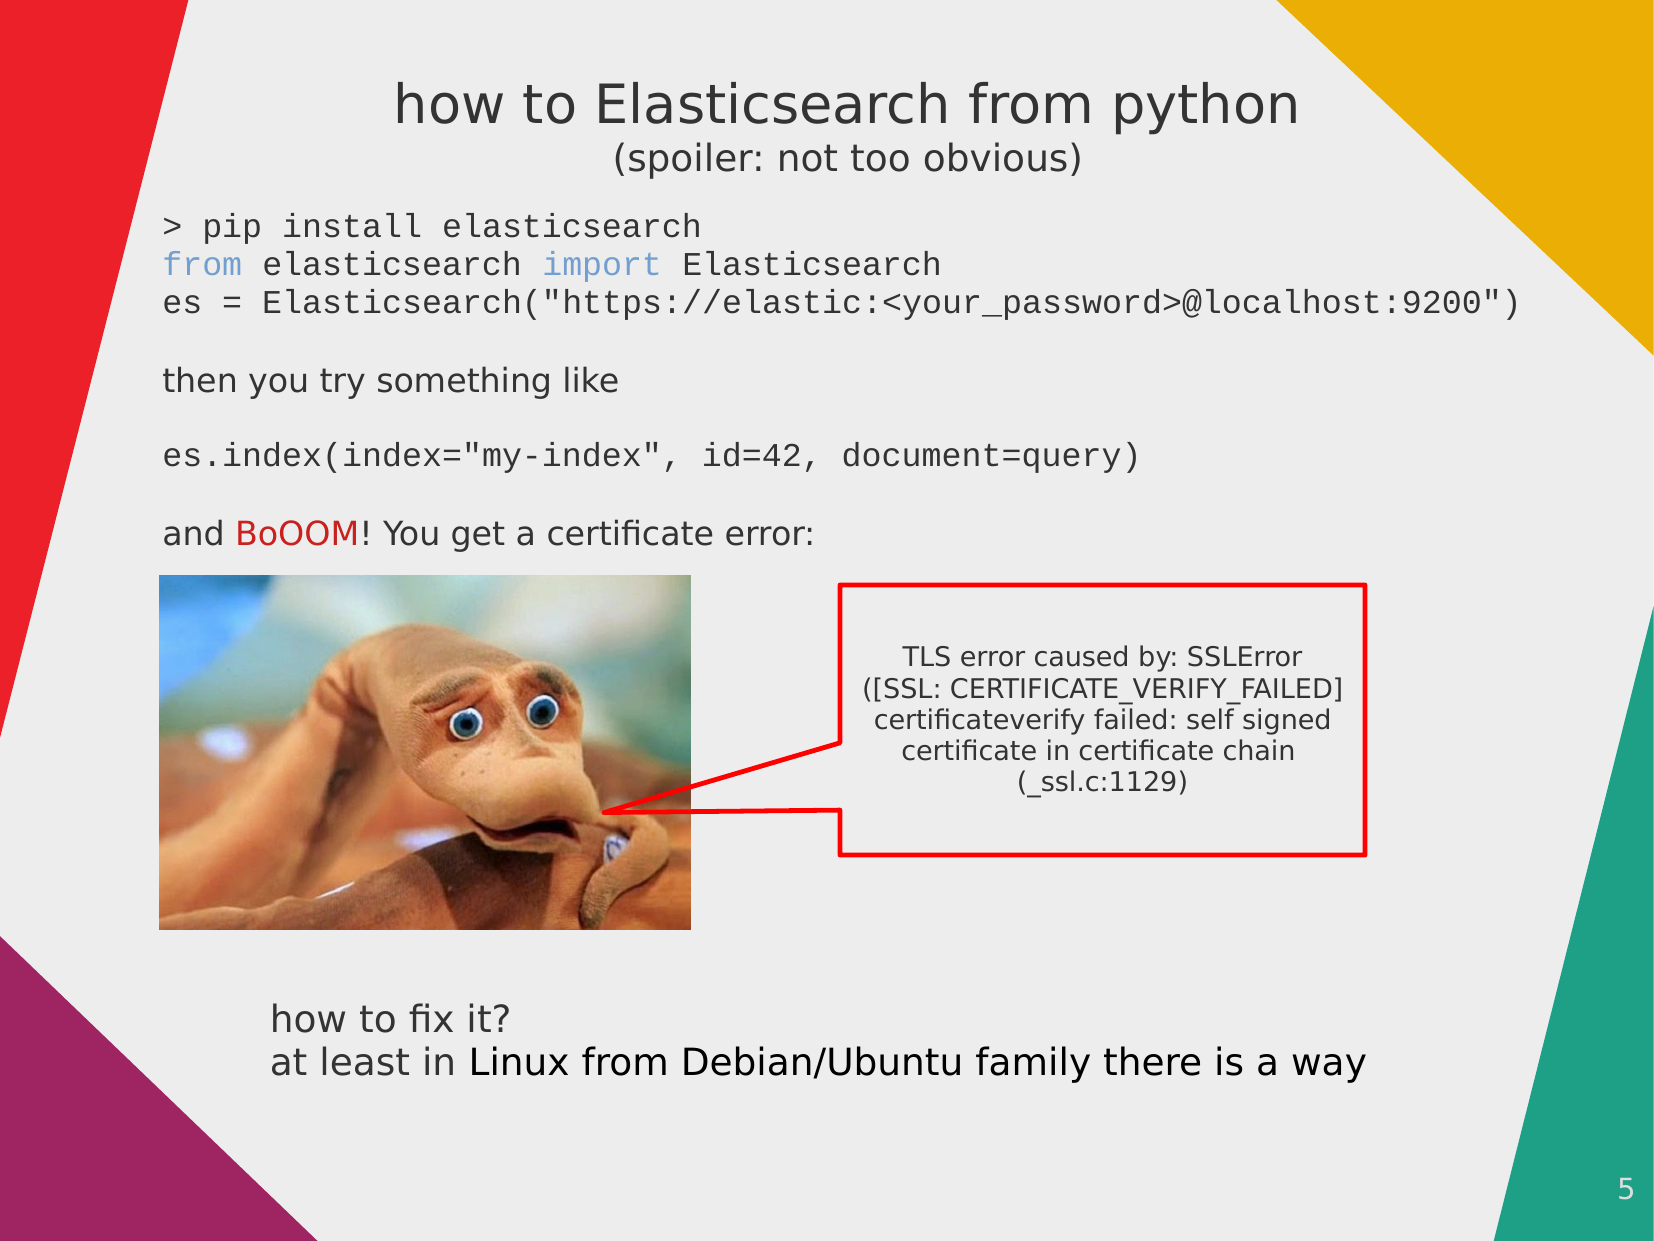

how to Elasticsearch from python
(spoiler: not too obvious)
# > pip install elasticsearch from elasticsearch import Elasticsearch es = Elasticsearch("https://elastic:<your_password>@localhost:9200") then you try something like es.index(index="my-index", id=42, document=query) and BoOOM! You get a certificate error:
TLS error caused by: SSLError
([SSL: CERTIFICATE_VERIFY_FAILED]
certificateverify failed: self signed
certificate in certificate chain
(_ssl.c:1129)
how to fix it?
at least in Linux from Debian/Ubuntu family there is a way
5